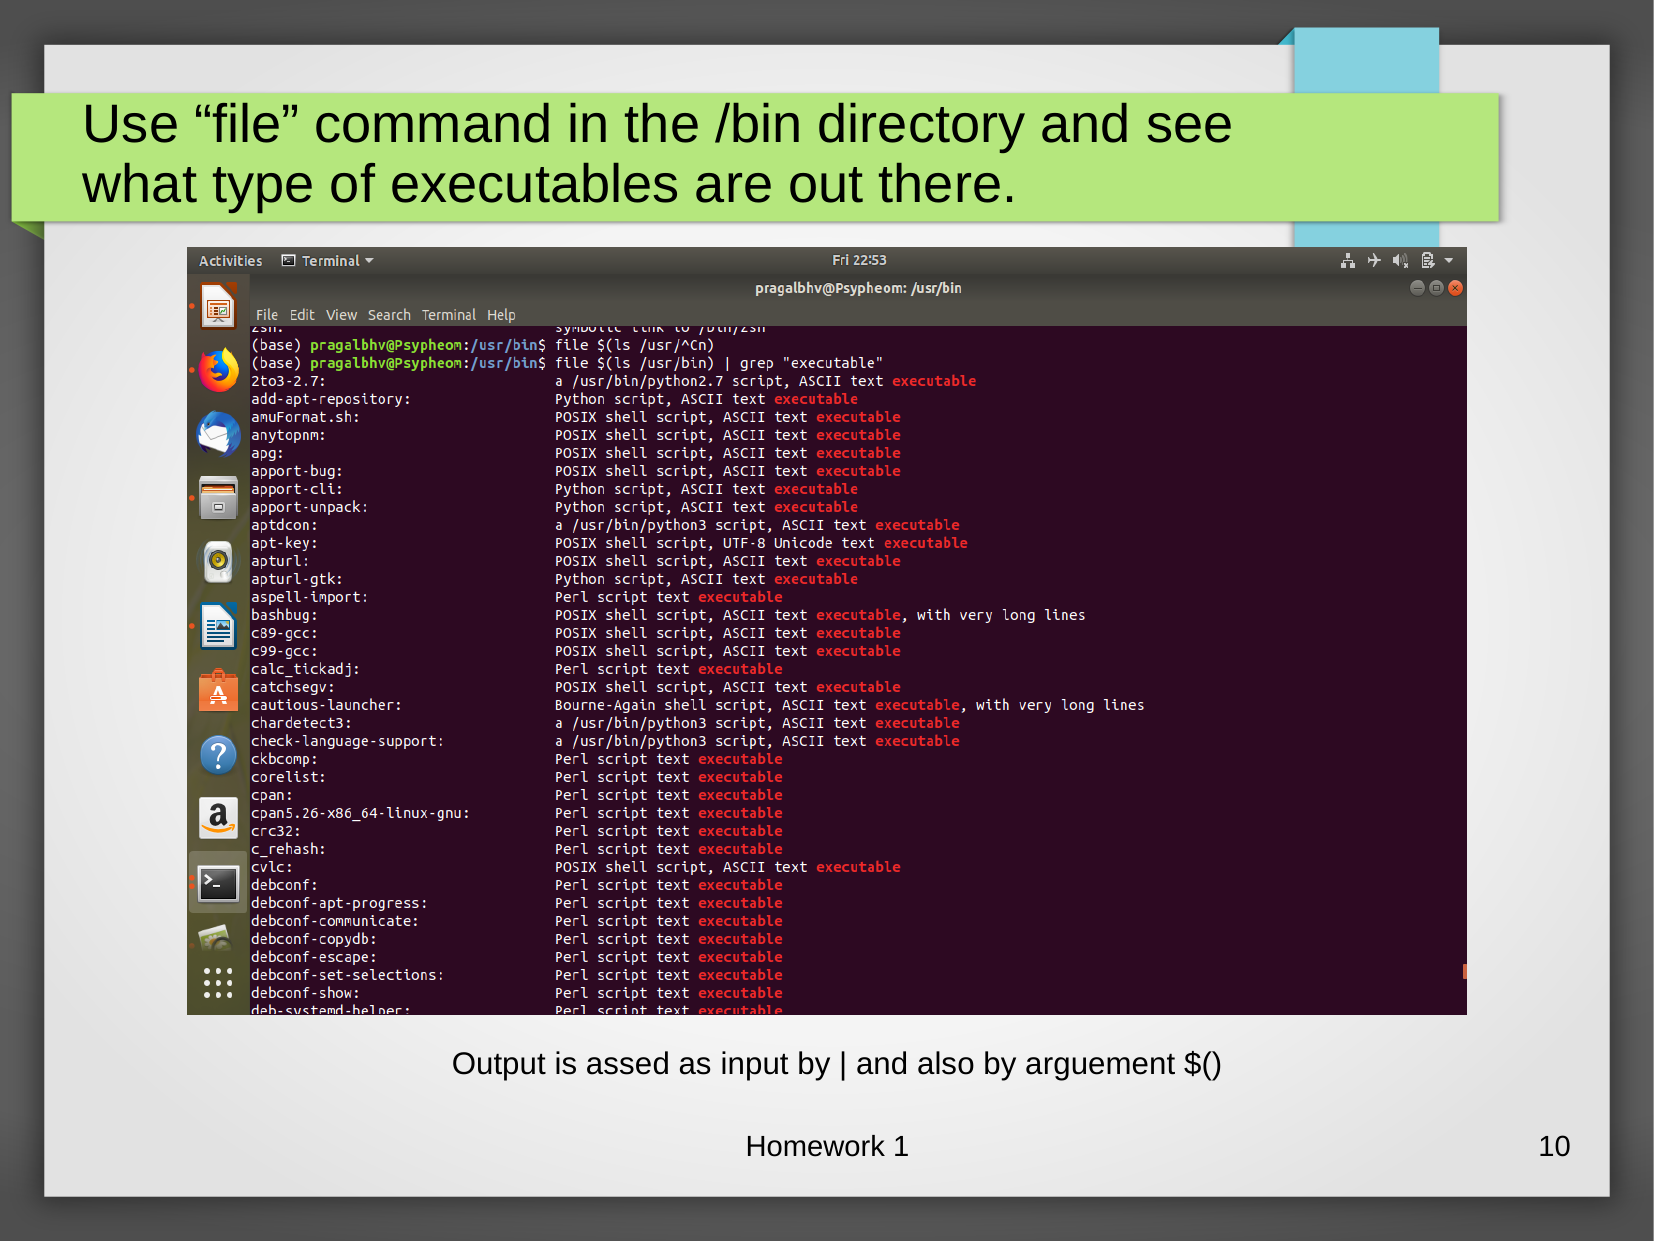

# Use “file” command in the /bin directory and see what type of executables are out there.
Output is assed as input by | and also by arguement $()
Homework 1
10